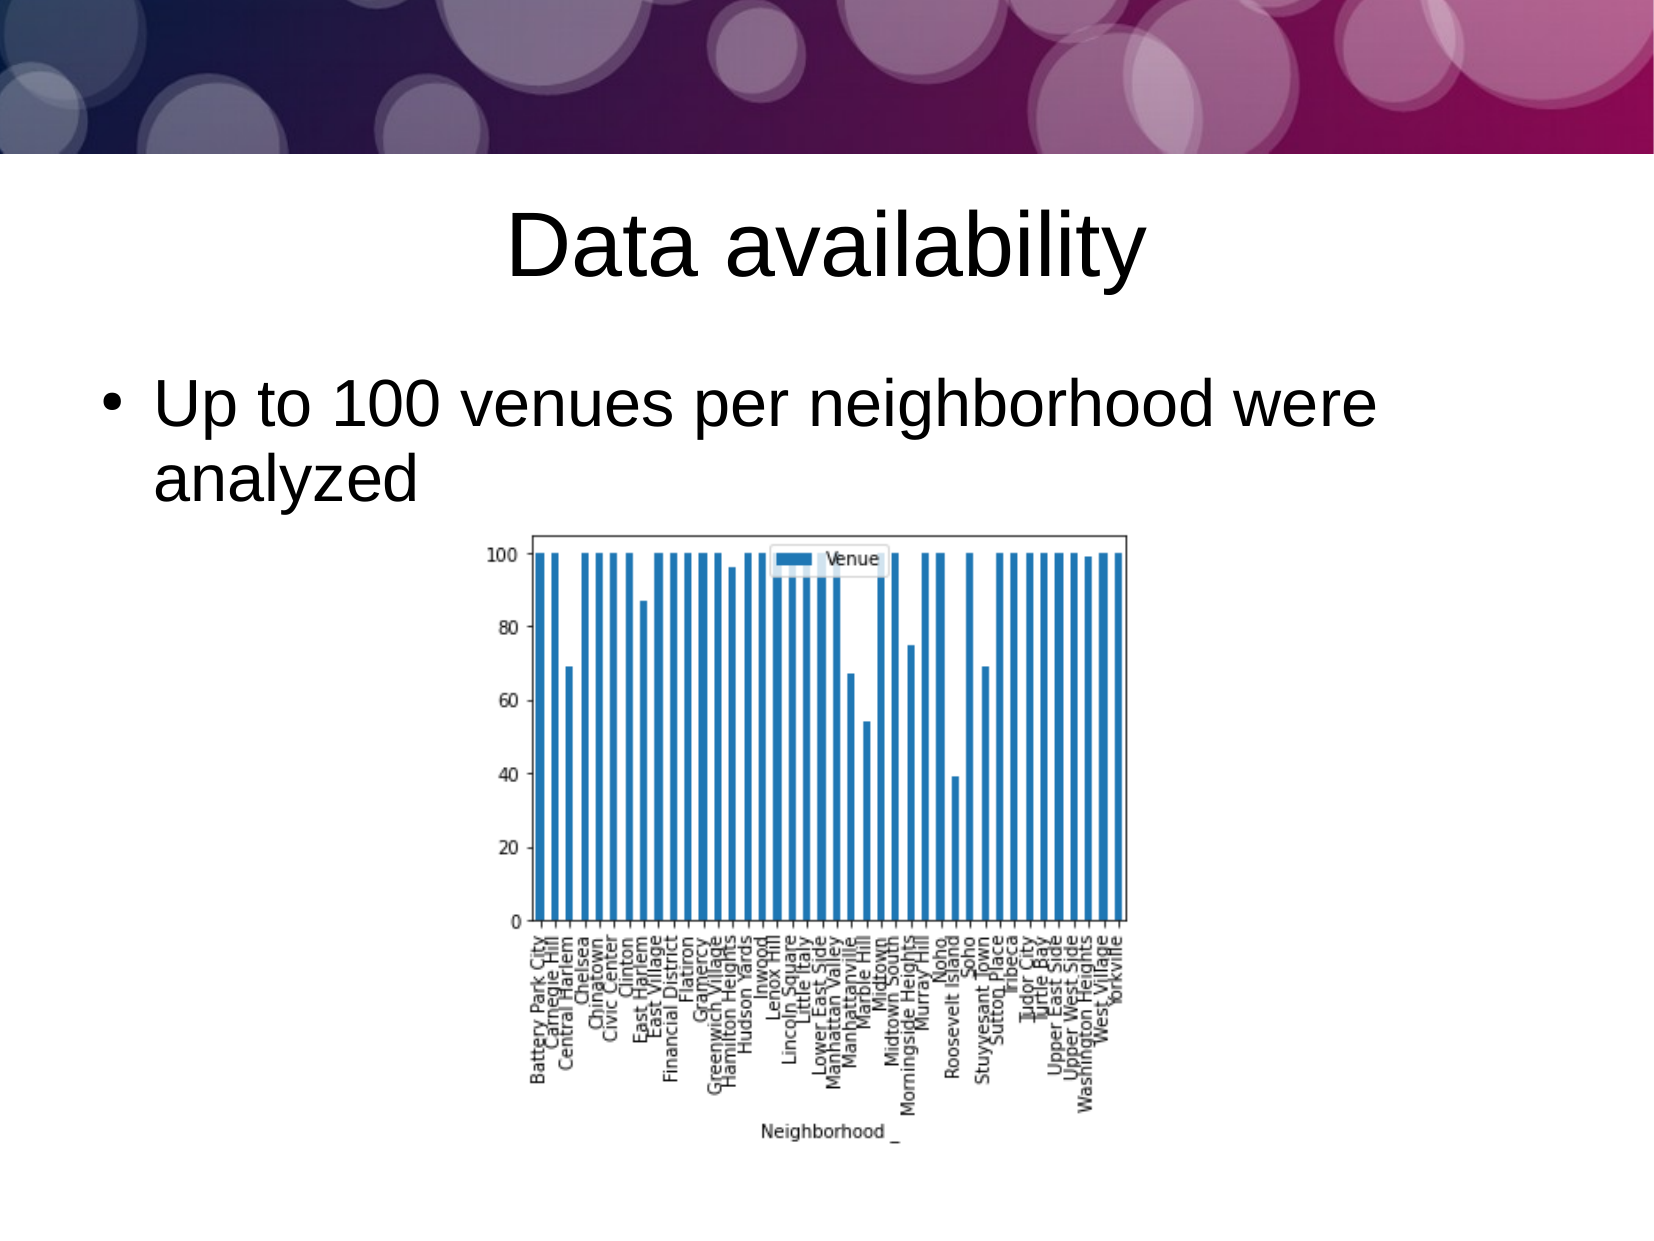

# Data availability
Up to 100 venues per neighborhood were analyzed